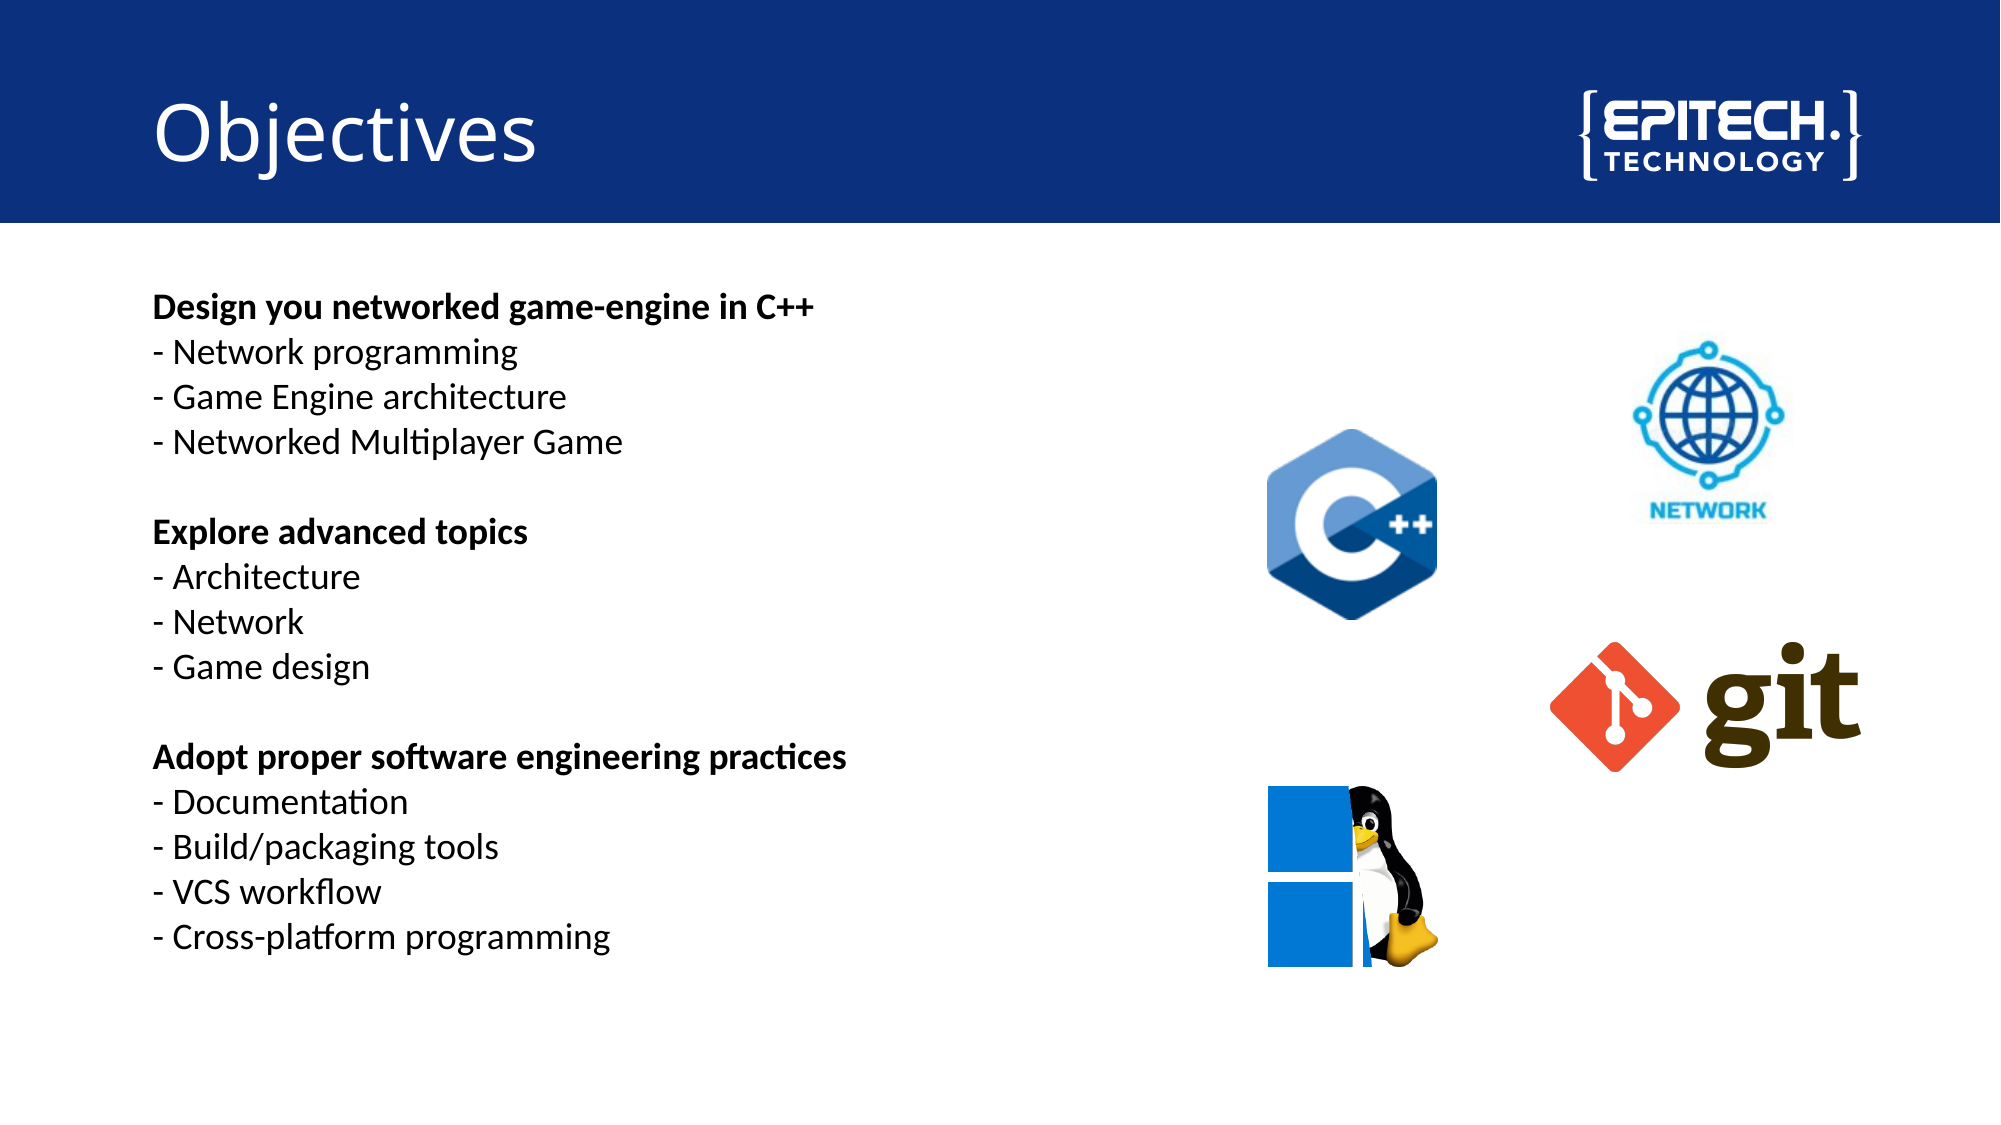

# Objectives
Design you networked game-engine in C++
- Network programming
- Game Engine architecture
- Networked Multiplayer Game
Explore advanced topics
- Architecture
- Network
- Game design
Adopt proper software engineering practices
- Documentation
- Build/packaging tools
- VCS workflow
- Cross-platform programming